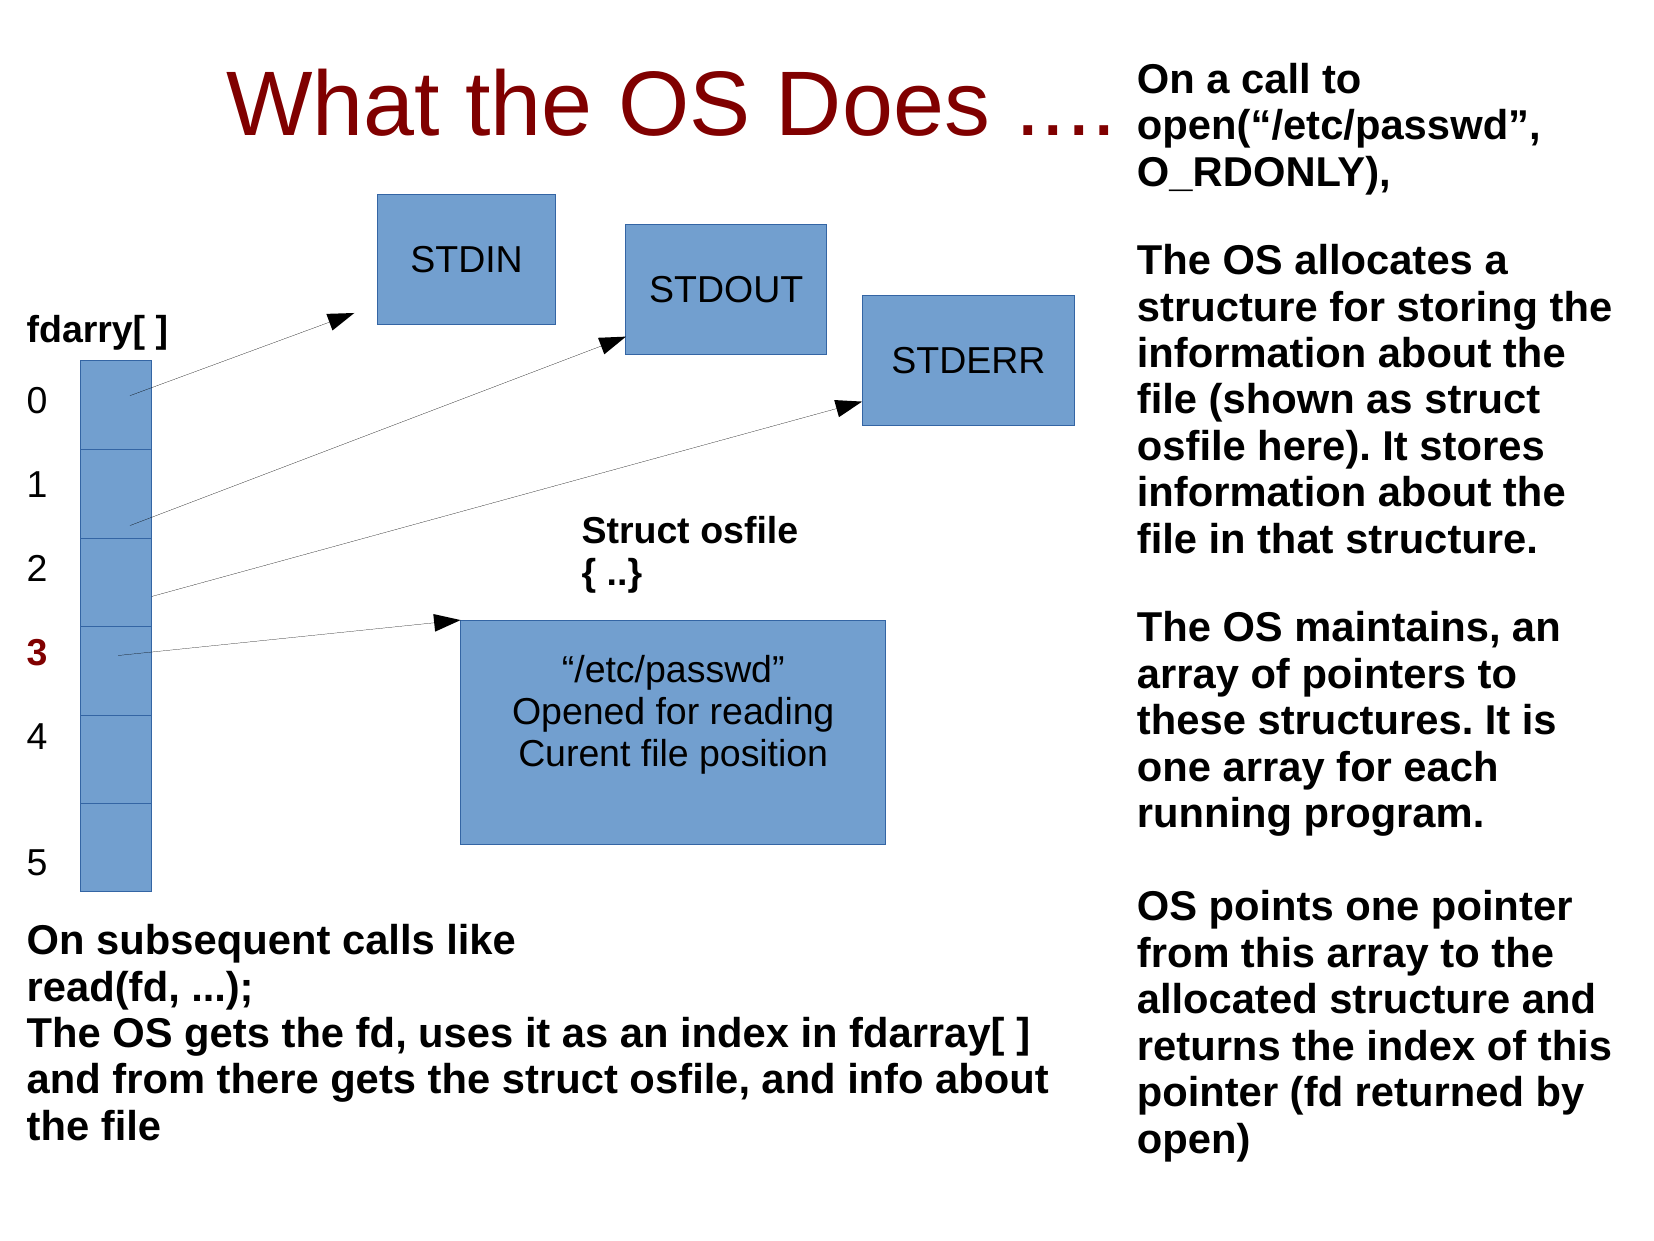

# What the OS Does ....
On a call to open(“/etc/passwd”, O_RDONLY),
The OS allocates a structure for storing the information about the file (shown as struct osfile here). It stores information about the file in that structure.
The OS maintains, an array of pointers to these structures. It is one array for each running program.
OS points one pointer from this array to the allocated structure and returns the index of this pointer (fd returned by open)
STDIN
STDOUT
STDERR
fdarry[ ]
0
1
2
3
4
5
Struct osfile { ..}
“/etc/passwd”
Opened for reading
Curent file position
On subsequent calls like
read(fd, ...);
The OS gets the fd, uses it as an index in fdarray[ ] and from there gets the struct osfile, and info about the file